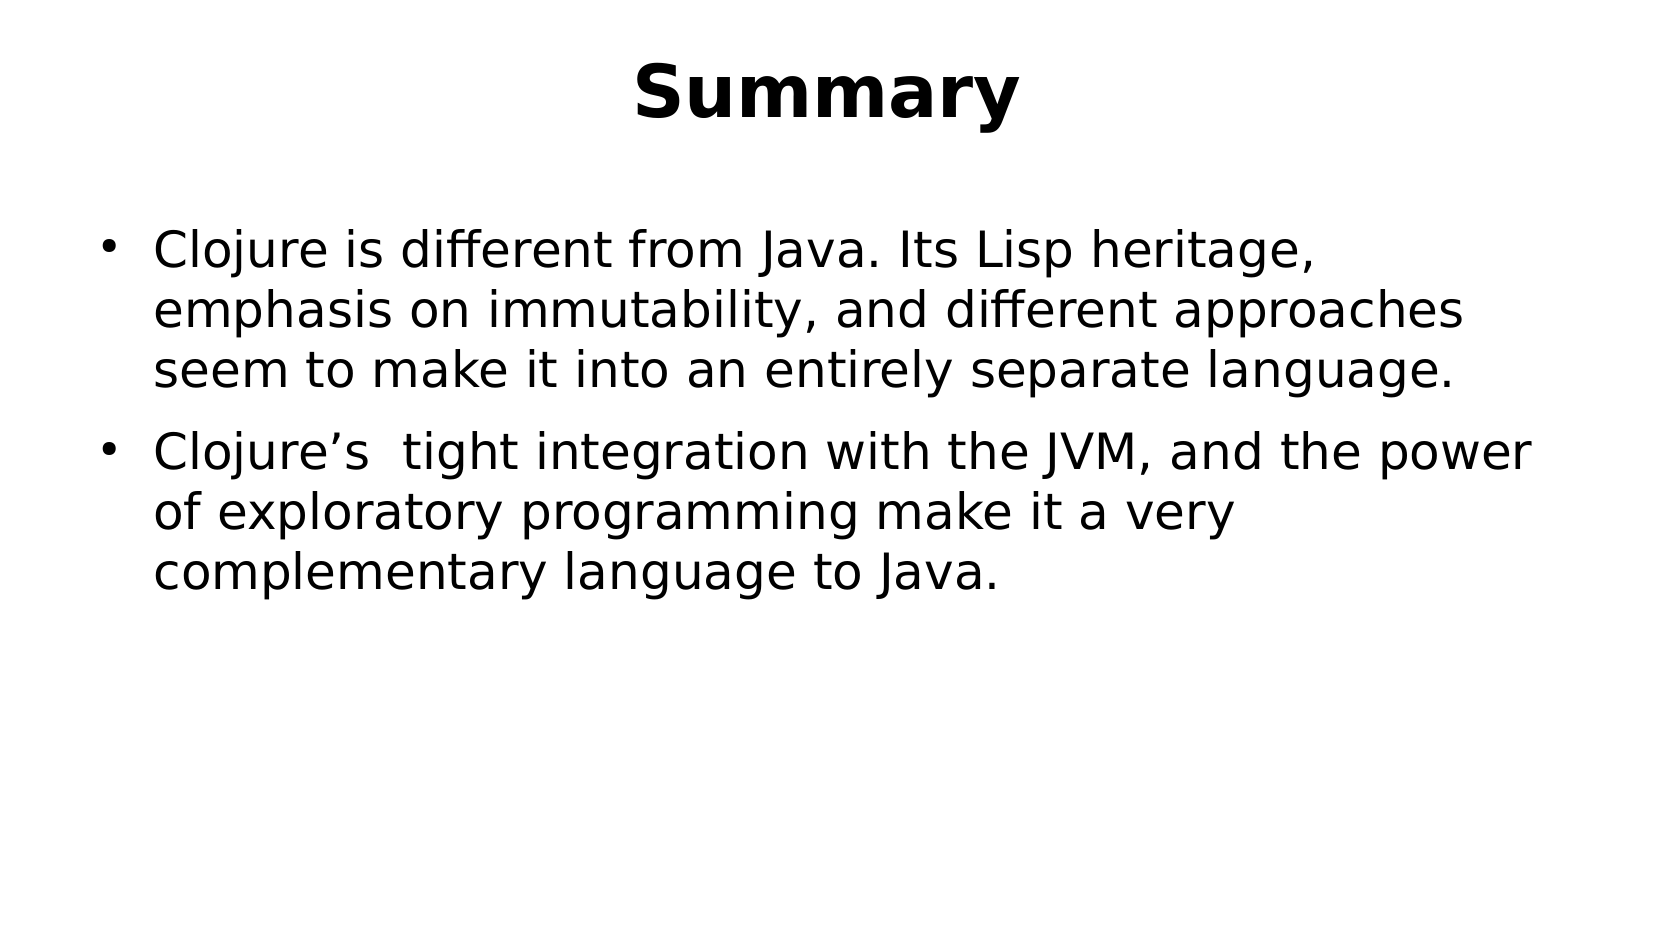

# Summary
Clojure is different from Java. Its Lisp heritage, emphasis on immutability, and different approaches seem to make it into an entirely separate language.
Clojure’s tight integration with the JVM, and the power of exploratory programming make it a very complementary language to Java.